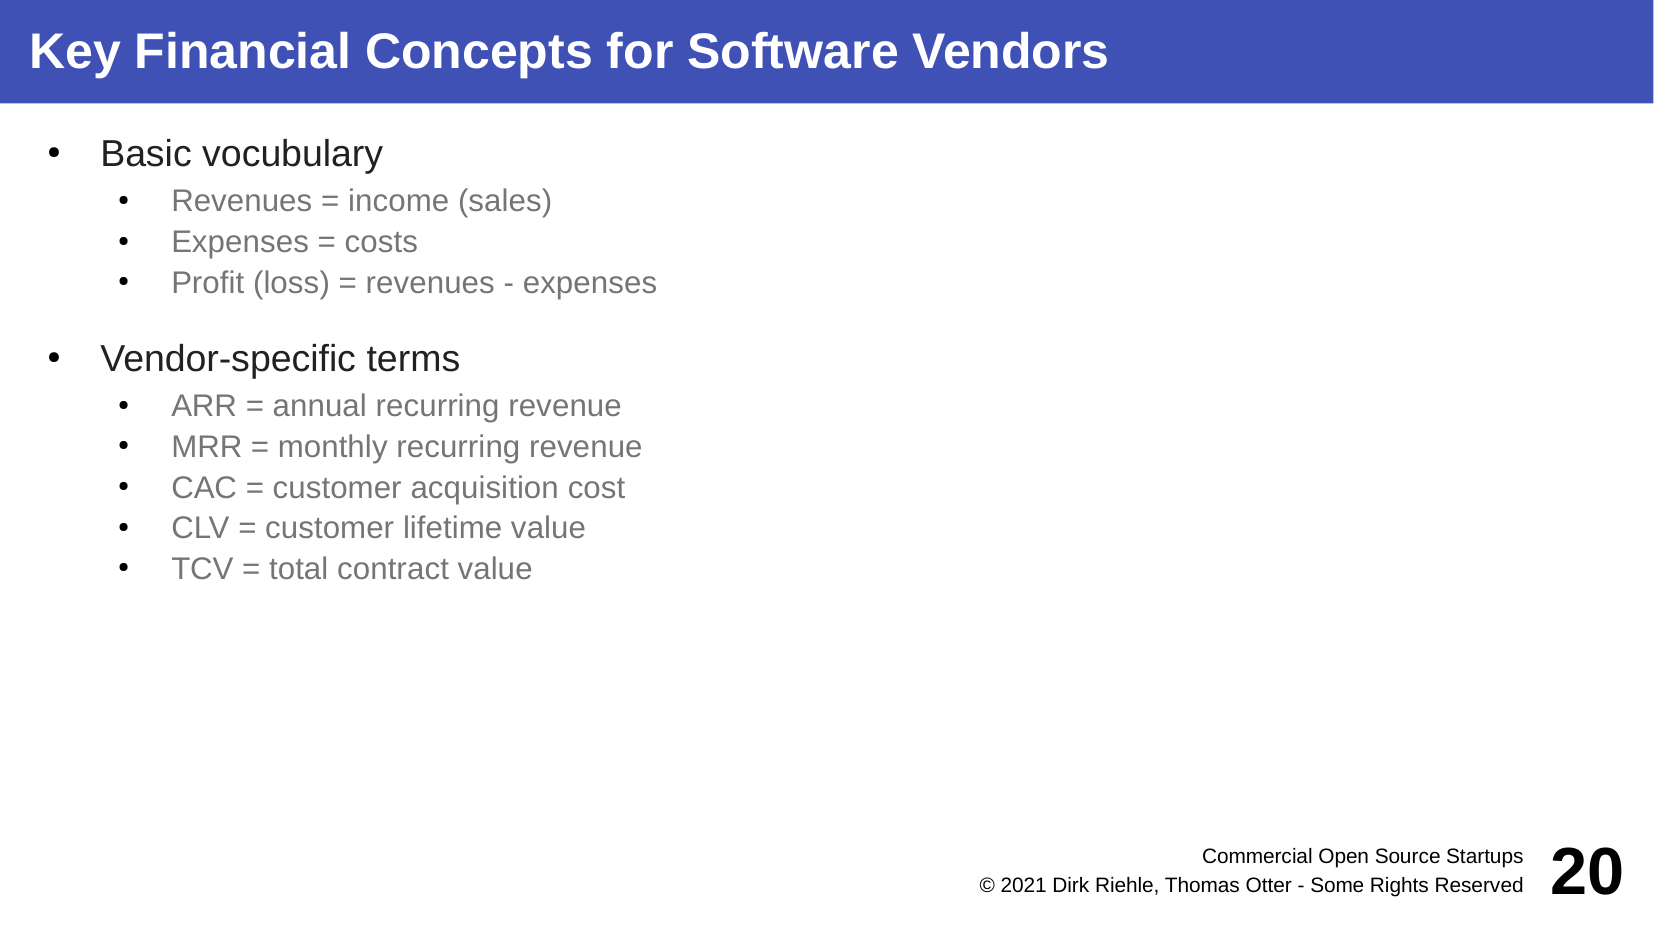

# Key Financial Concepts for Software Vendors
Basic vocubulary
Revenues = income (sales)
Expenses = costs
Profit (loss) = revenues - expenses
Vendor-specific terms
ARR = annual recurring revenue
MRR = monthly recurring revenue
CAC = customer acquisition cost
CLV = customer lifetime value
TCV = total contract value
Commercial Open Source Startups
20
© 2021 Dirk Riehle, Thomas Otter - Some Rights Reserved